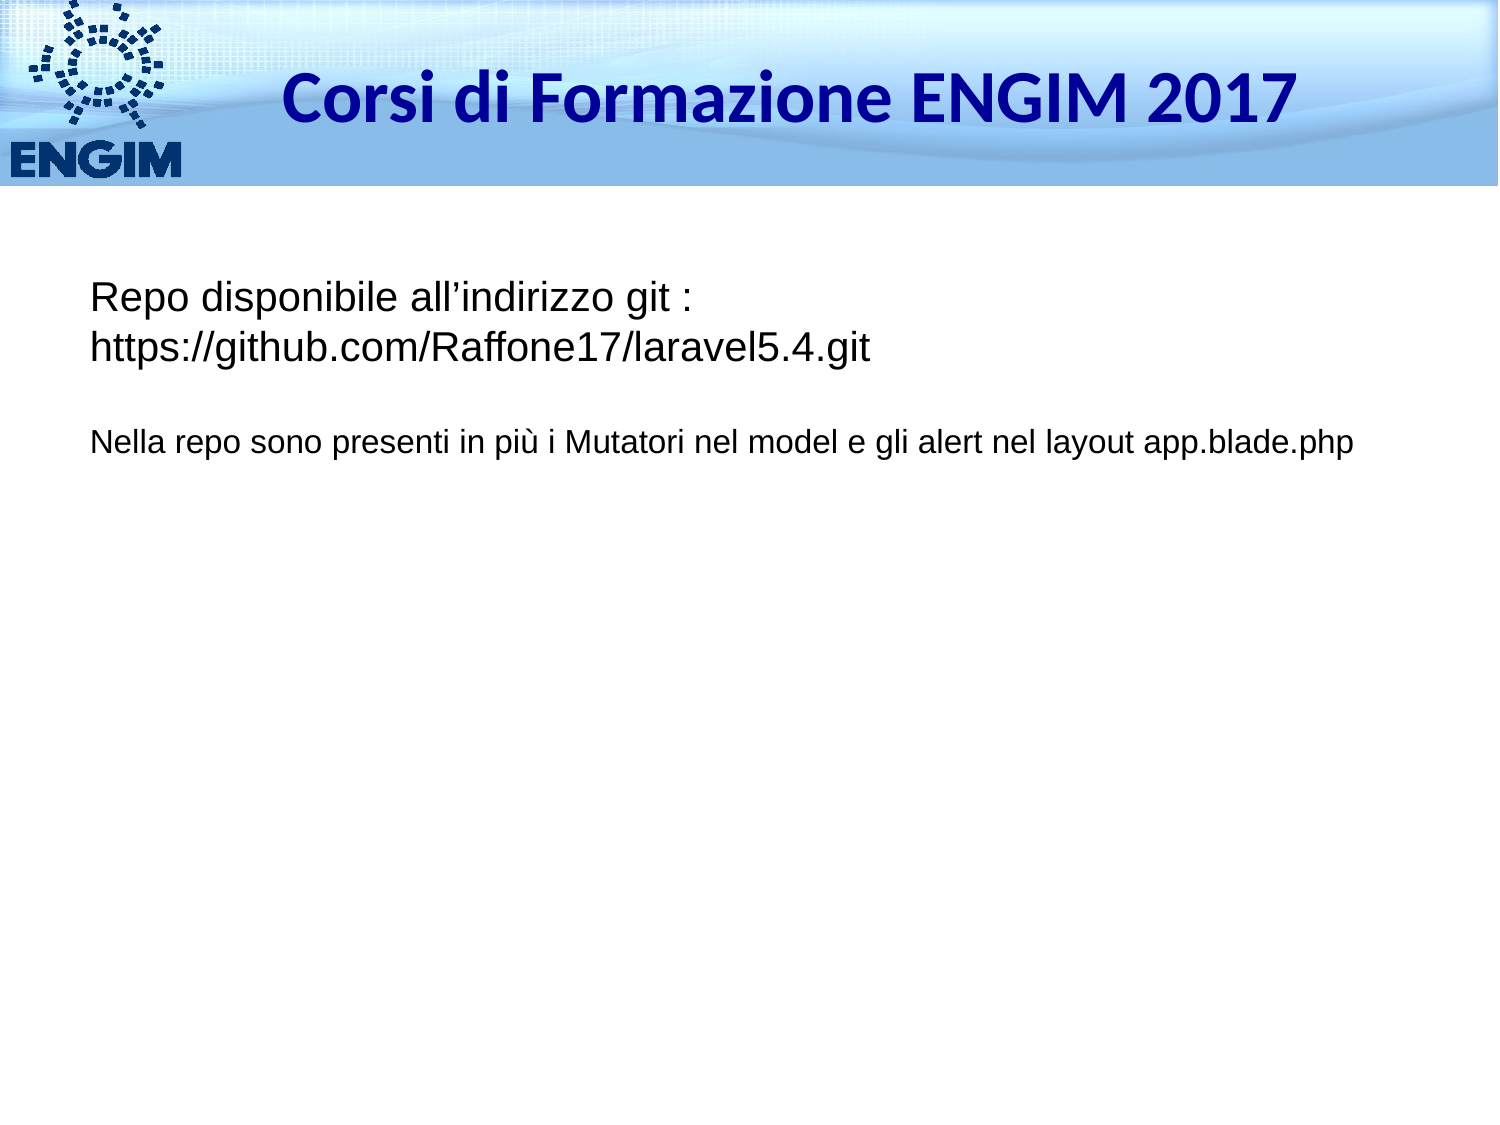

Corsi di Formazione ENGIM 2017
Repo disponibile all’indirizzo git : https://github.com/Raffone17/laravel5.4.git
Nella repo sono presenti in più i Mutatori nel model e gli alert nel layout app.blade.php